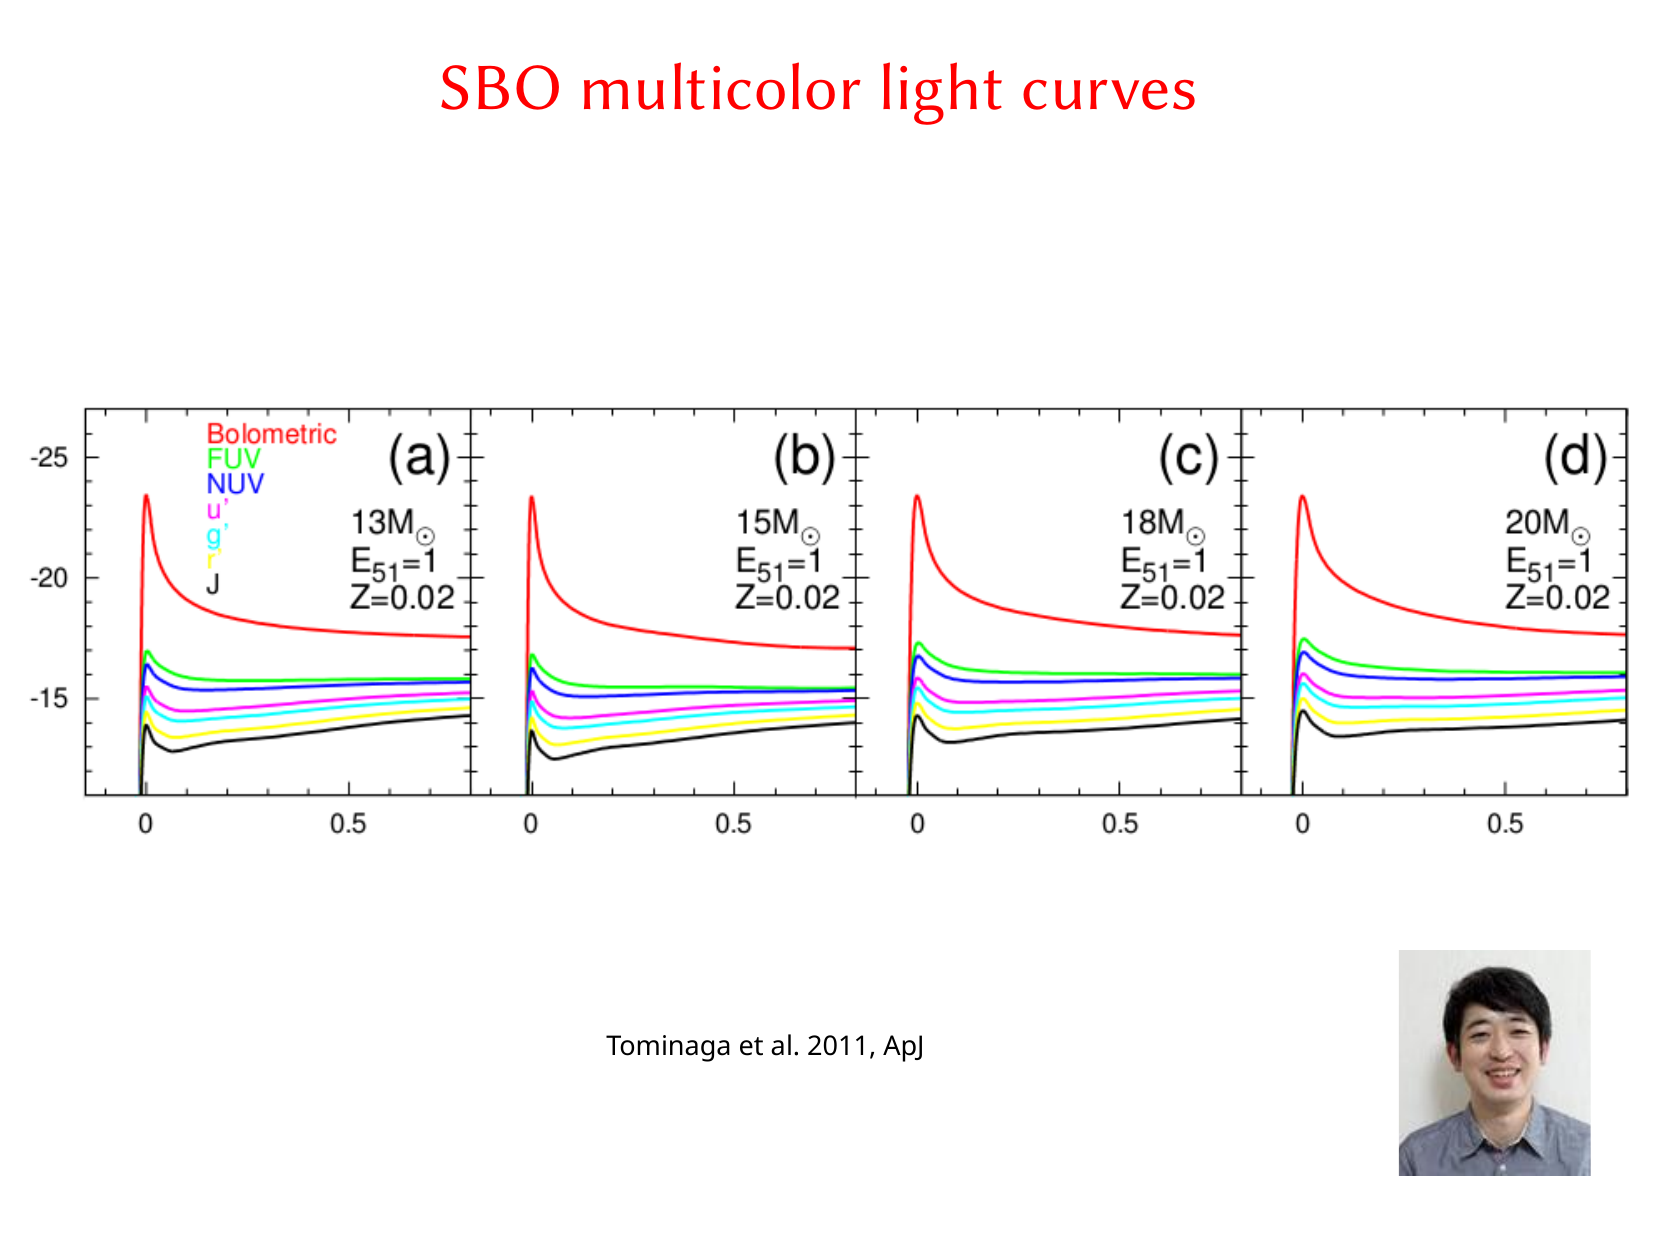

SBO multicolor light curves
Tominaga et al. 2011, ApJ